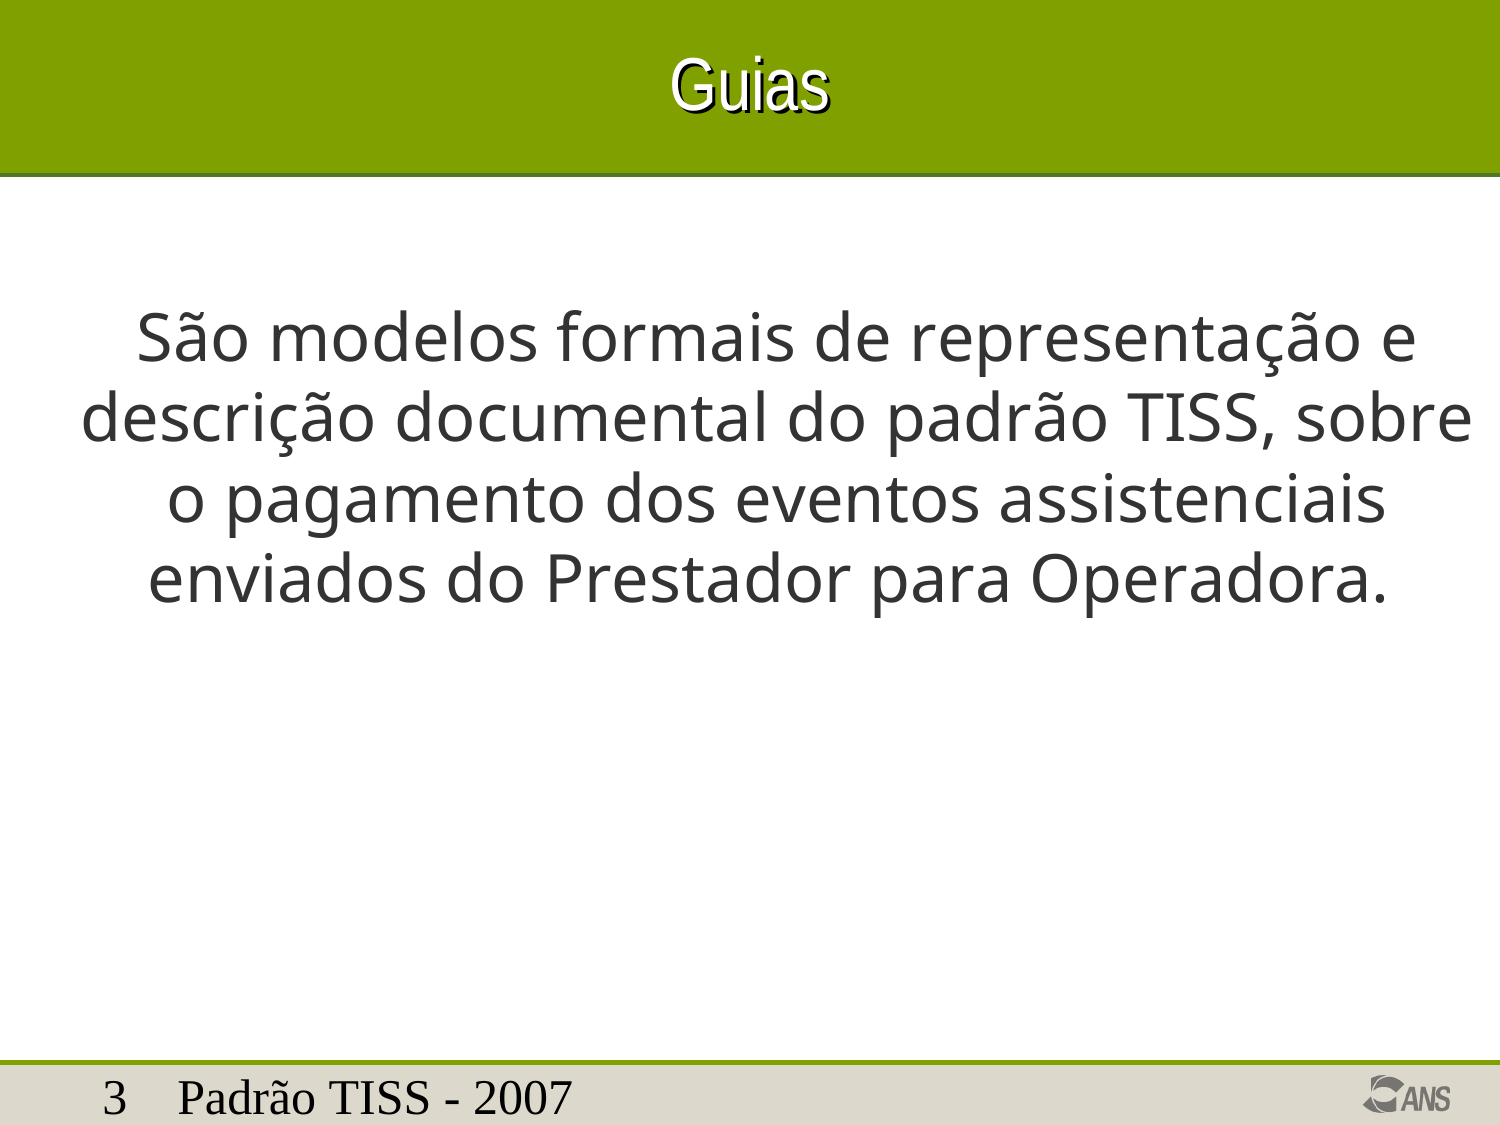

# Guias
	São modelos formais de representação e descrição documental do padrão TISS, sobre o pagamento dos eventos assistenciais enviados do Prestador para Operadora.
3
Padrão TISS - 2007